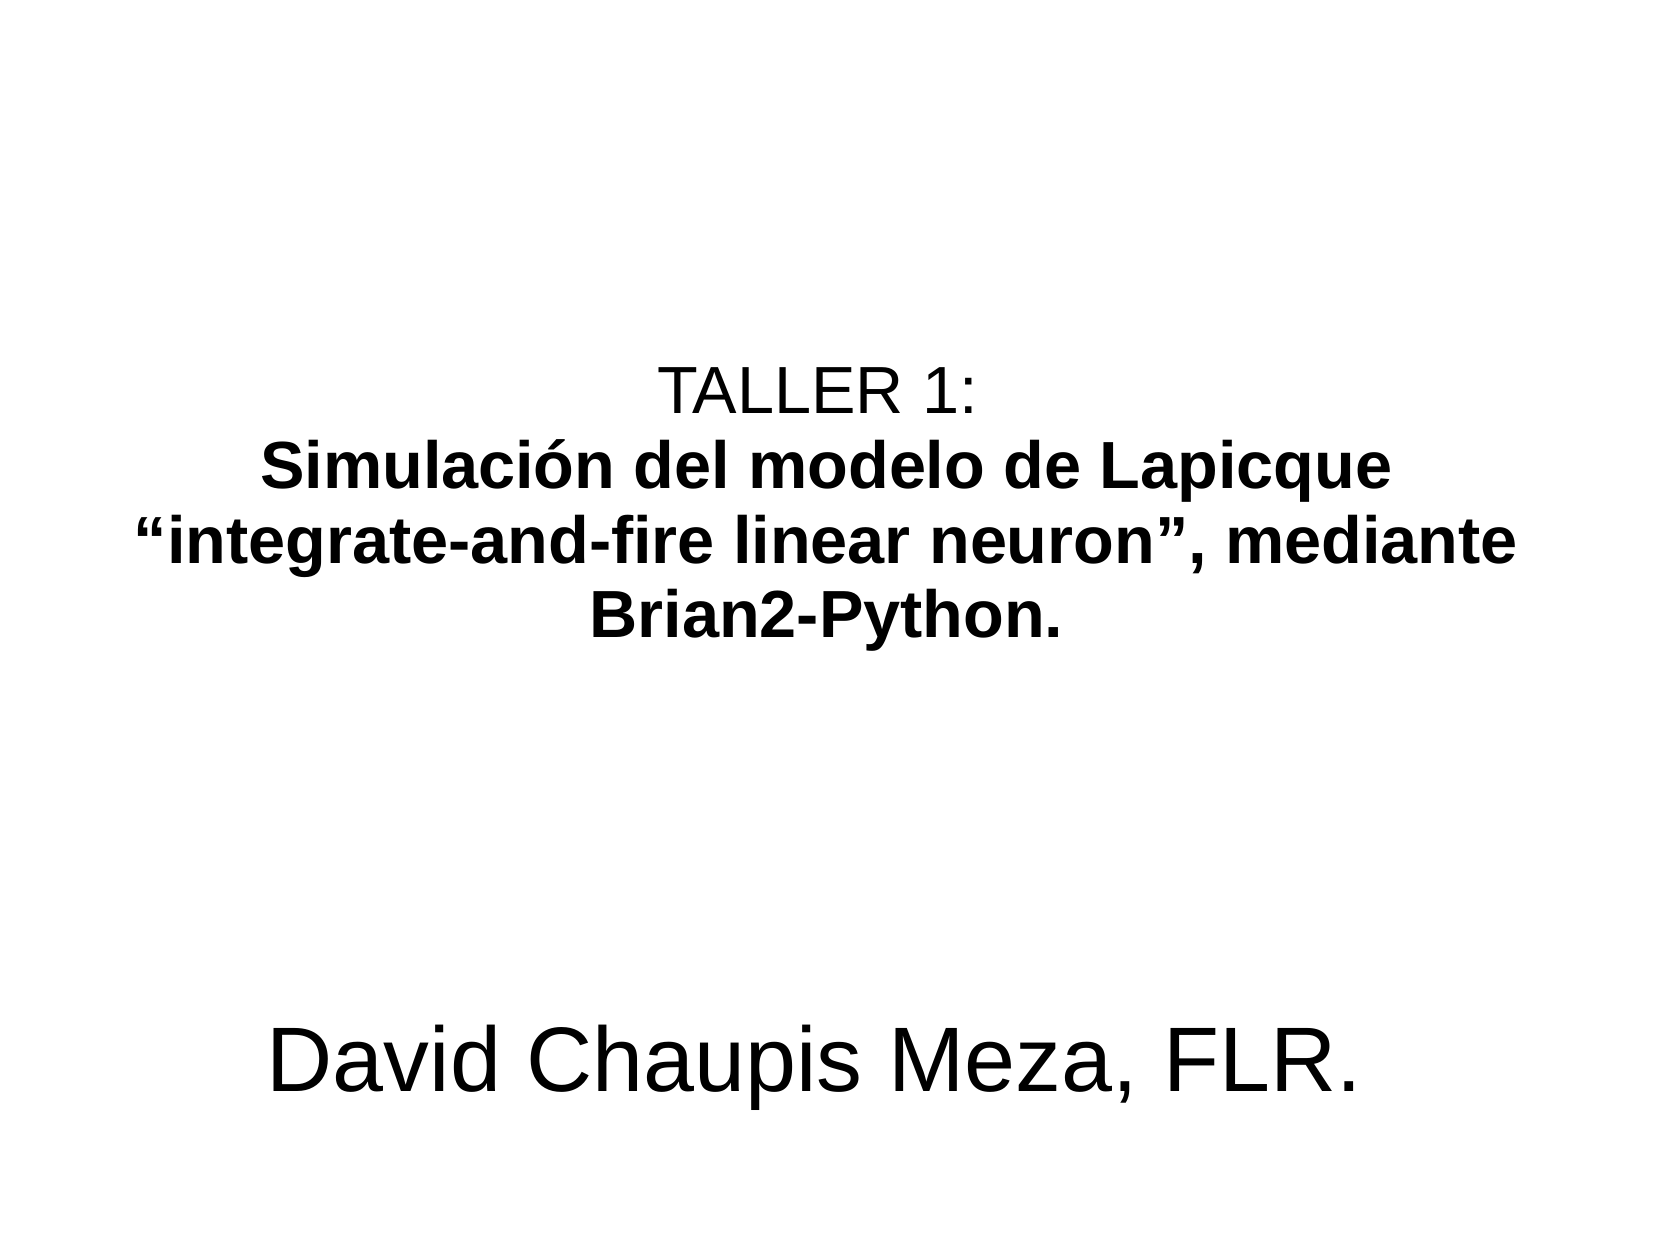

TALLER 1:
Simulación del modelo de Lapicque “integrate-and-fire linear neuron”, mediante Brian2-Python.
# David Chaupis Meza, FLR.